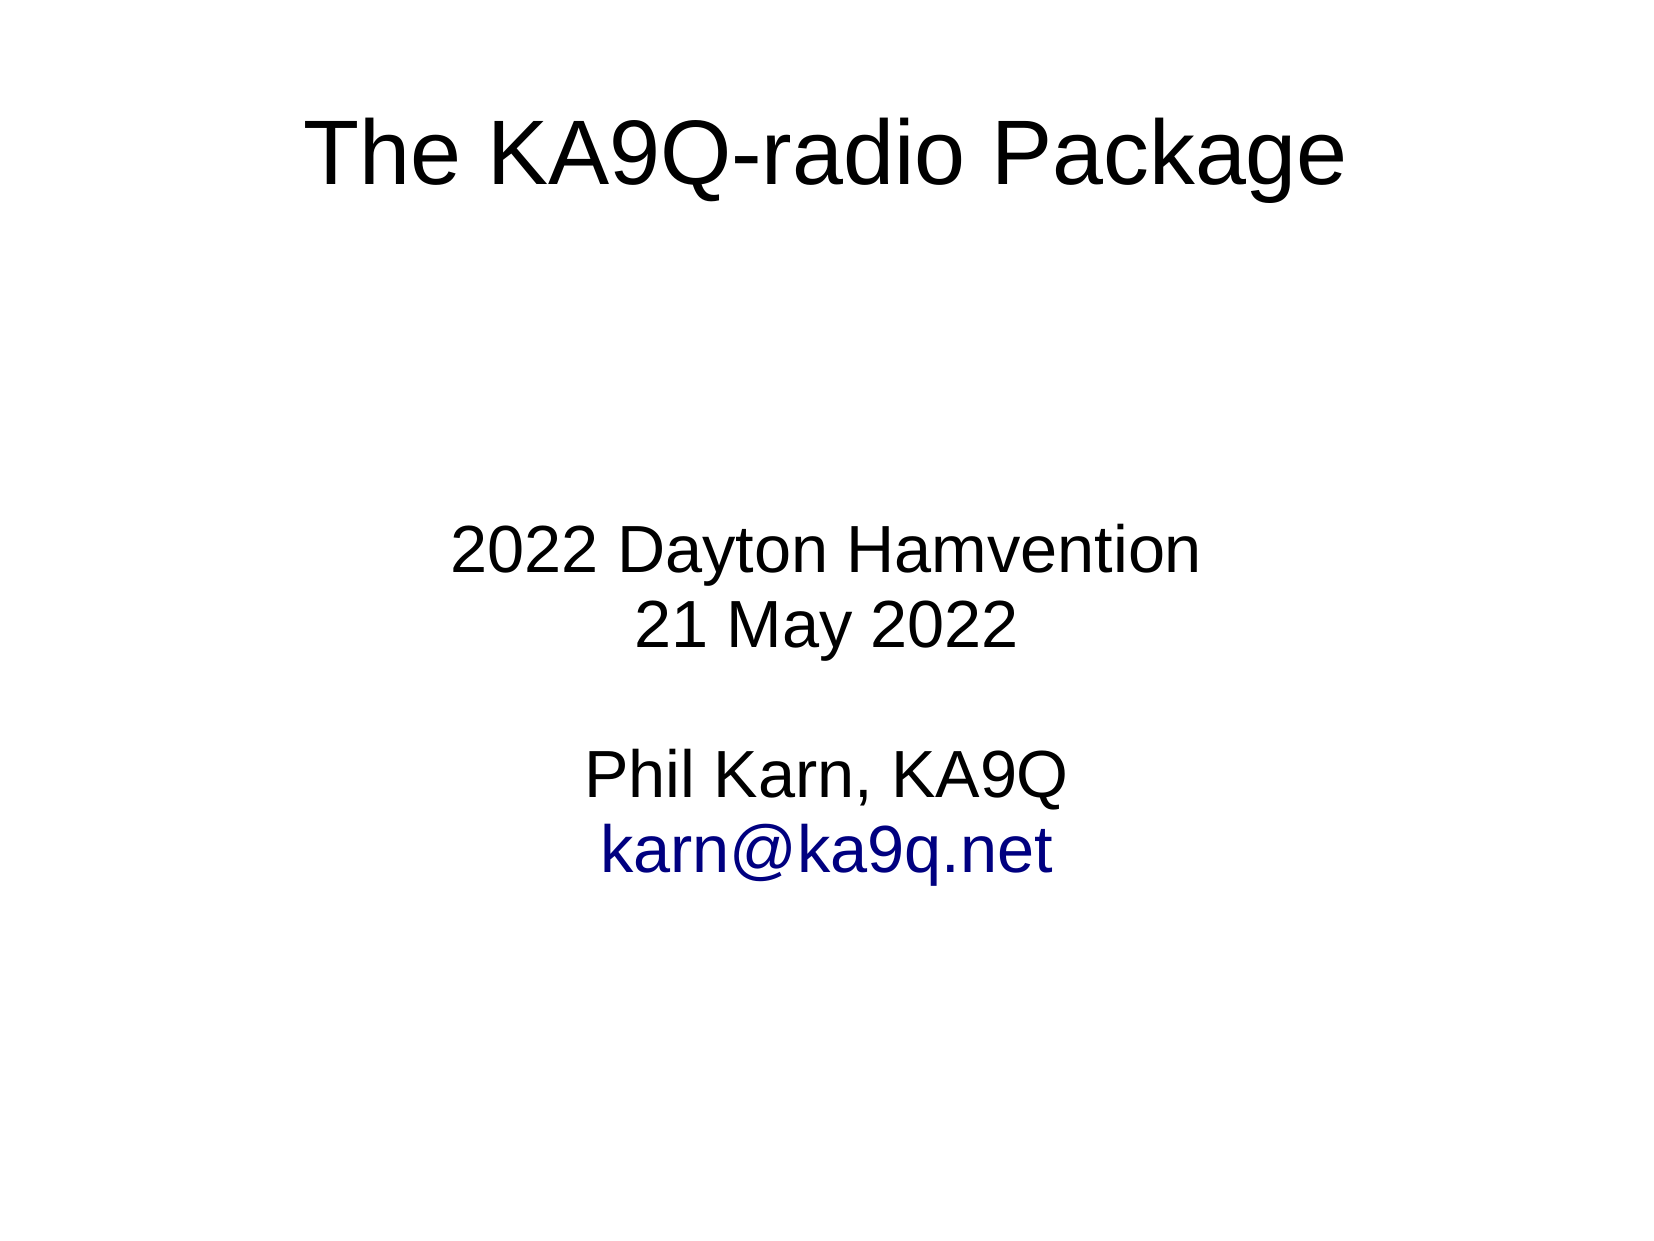

# The KA9Q-radio Package
2022 Dayton Hamvention
21 May 2022
Phil Karn, KA9Q
karn@ka9q.net